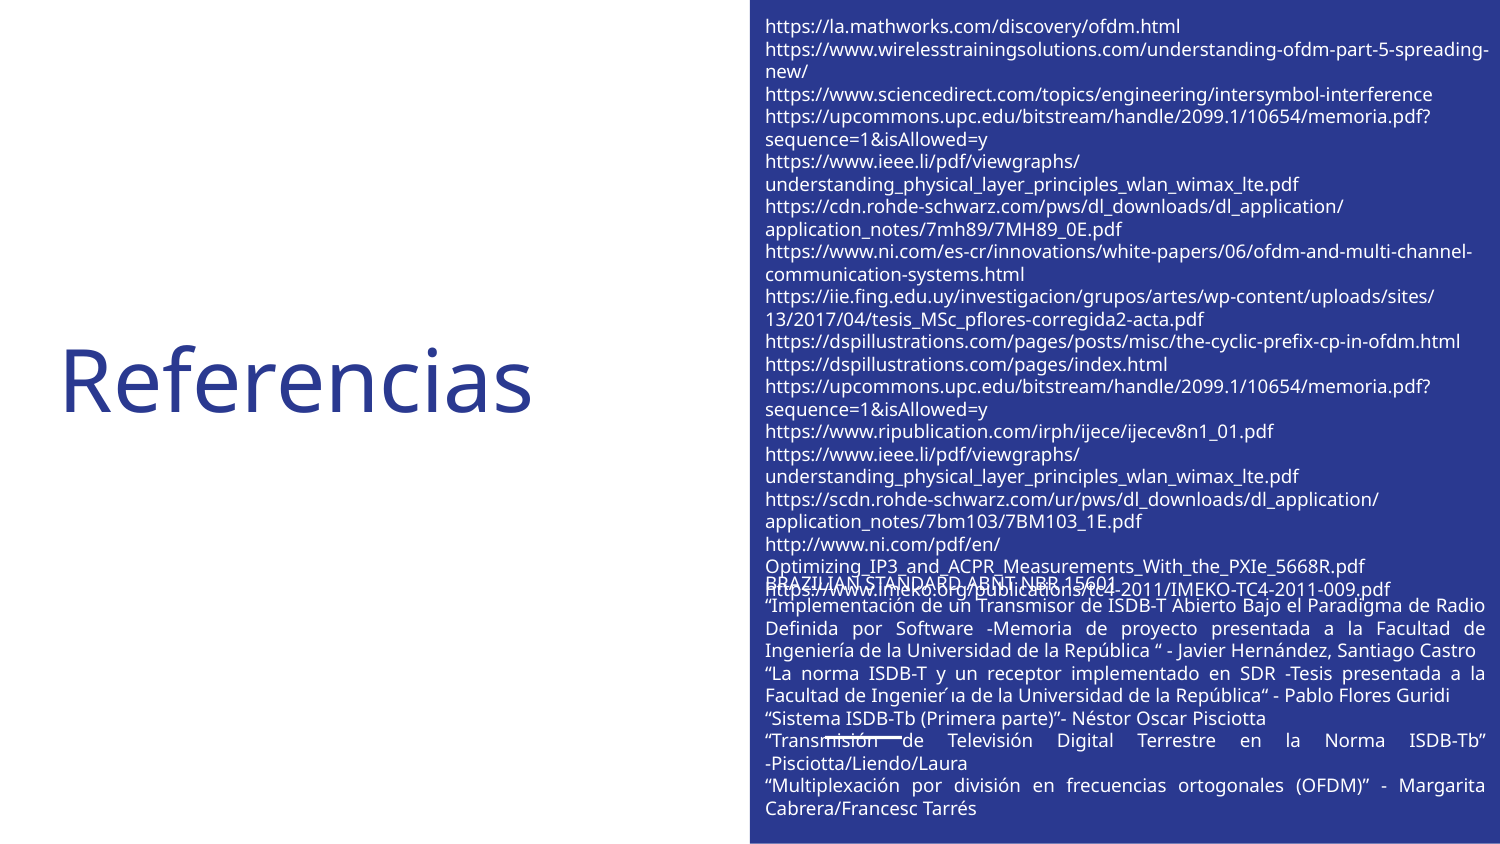

# https://la.mathworks.com/discovery/ofdm.html
https://www.wirelesstrainingsolutions.com/understanding-ofdm-part-5-spreading-new/
https://www.sciencedirect.com/topics/engineering/intersymbol-interference
https://upcommons.upc.edu/bitstream/handle/2099.1/10654/memoria.pdf?sequence=1&isAllowed=y
https://www.ieee.li/pdf/viewgraphs/understanding_physical_layer_principles_wlan_wimax_lte.pdf
https://cdn.rohde-schwarz.com/pws/dl_downloads/dl_application/application_notes/7mh89/7MH89_0E.pdf
https://www.ni.com/es-cr/innovations/white-papers/06/ofdm-and-multi-channel-communication-systems.html
https://iie.fing.edu.uy/investigacion/grupos/artes/wp-content/uploads/sites/13/2017/04/tesis_MSc_pflores-corregida2-acta.pdf
https://dspillustrations.com/pages/posts/misc/the-cyclic-prefix-cp-in-ofdm.html
https://dspillustrations.com/pages/index.html
https://upcommons.upc.edu/bitstream/handle/2099.1/10654/memoria.pdf?sequence=1&isAllowed=y
https://www.ripublication.com/irph/ijece/ijecev8n1_01.pdf
https://www.ieee.li/pdf/viewgraphs/understanding_physical_layer_principles_wlan_wimax_lte.pdf
https://scdn.rohde-schwarz.com/ur/pws/dl_downloads/dl_application/application_notes/7bm103/7BM103_1E.pdf
http://www.ni.com/pdf/en/Optimizing_IP3_and_ACPR_Measurements_With_the_PXIe_5668R.pdf
https://www.imeko.org/publications/tc4-2011/IMEKO-TC4-2011-009.pdf
Referencias
BRAZILIAN STANDARD ABNT NBR 15601
“Implementación de un Transmisor de ISDB-T Abierto Bajo el Paradigma de Radio Definida por Software -Memoria de proyecto presentada a la Facultad de Ingeniería de la Universidad de la República “ - Javier Hernández, Santiago Castro
“La norma ISDB-T y un receptor implementado en SDR -Tesis presentada a la Facultad de Ingenier ́ıa de la Universidad de la República“ - Pablo Flores Guridi
“Sistema ISDB-Tb (Primera parte)”- Néstor Oscar Pisciotta
“Transmisión de Televisión Digital Terrestre en la Norma ISDB-Tb” -Pisciotta/Liendo/Laura
“Multiplexación por división en frecuencias ortogonales (OFDM)” - Margarita Cabrera/Francesc Tarrés